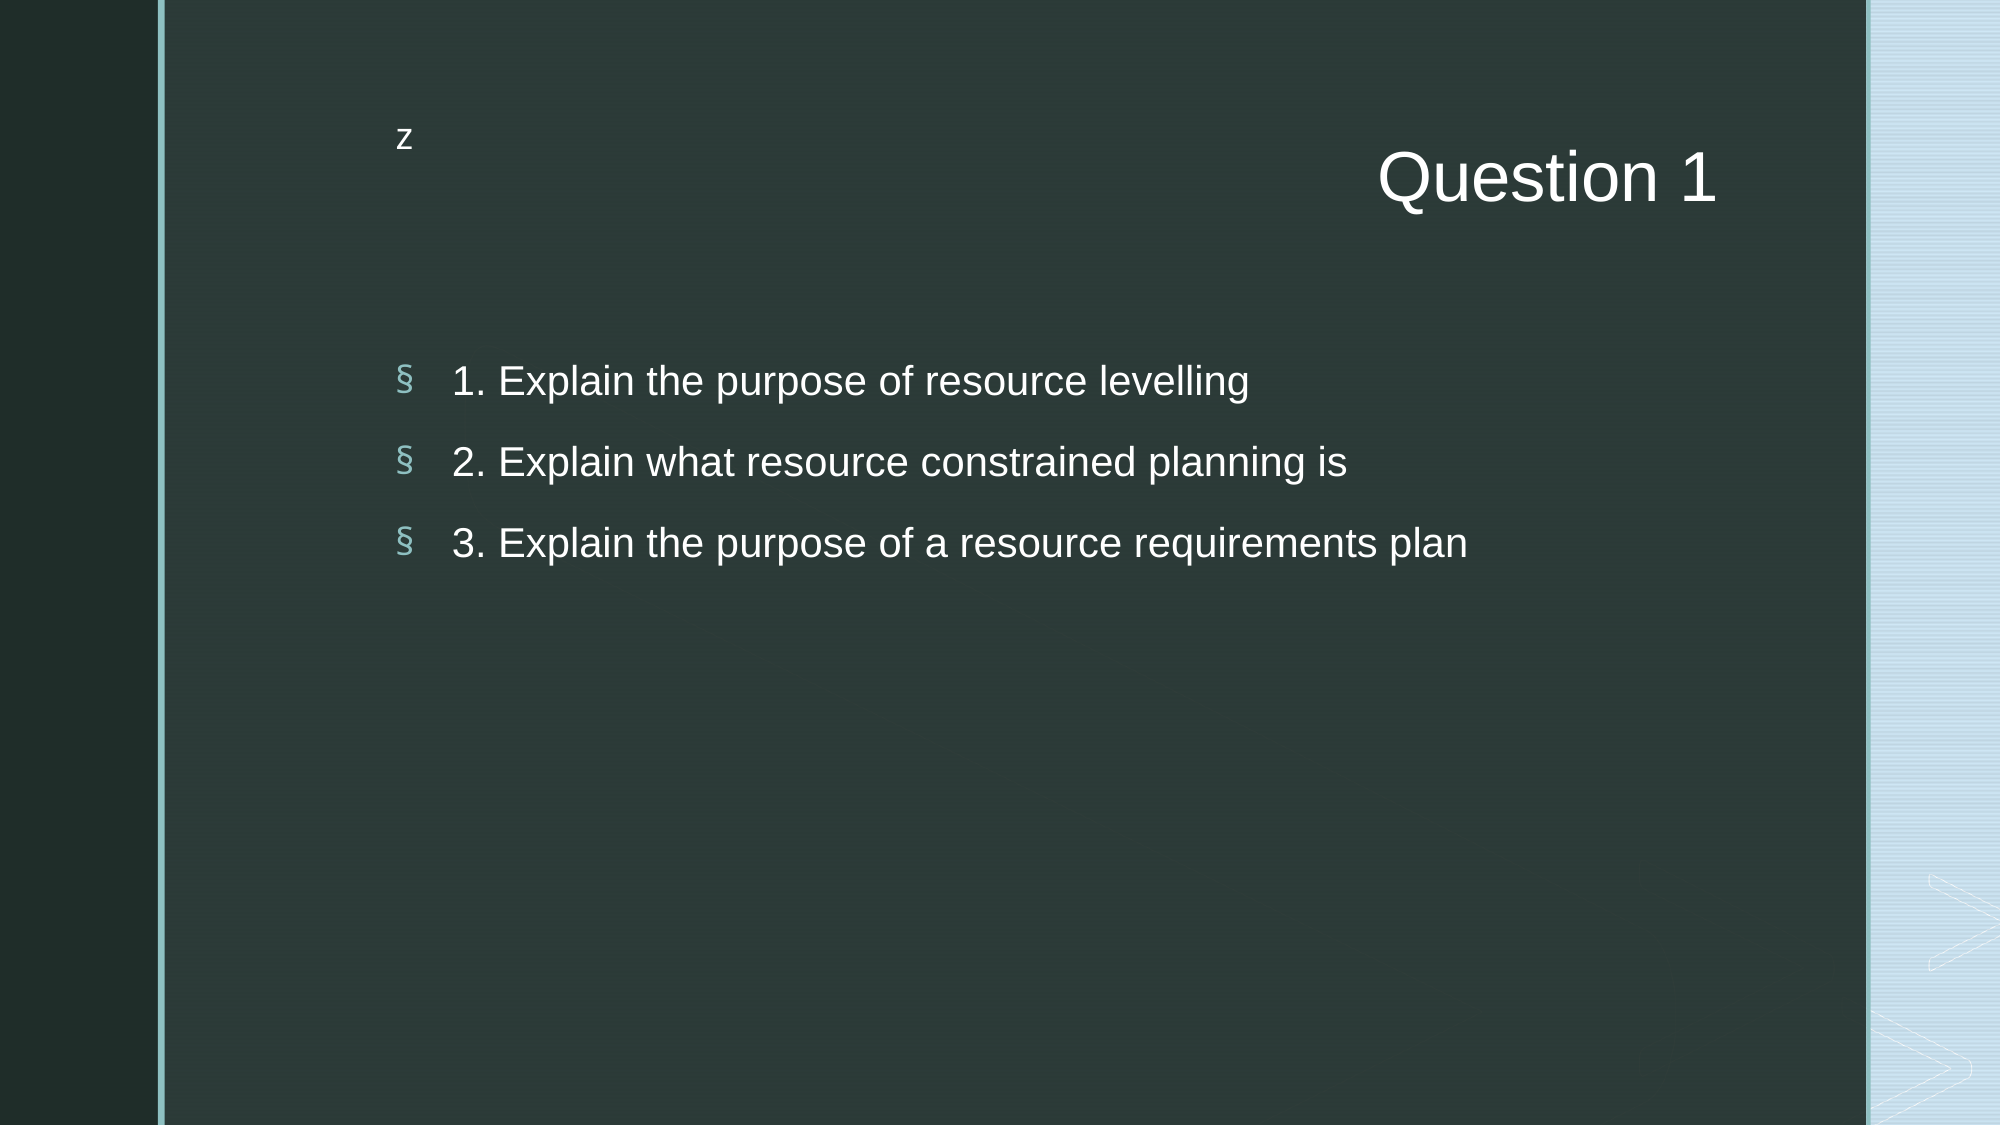

# Question 1
1. Explain the purpose of resource levelling
2. Explain what resource constrained planning is
3. Explain the purpose of a resource requirements plan